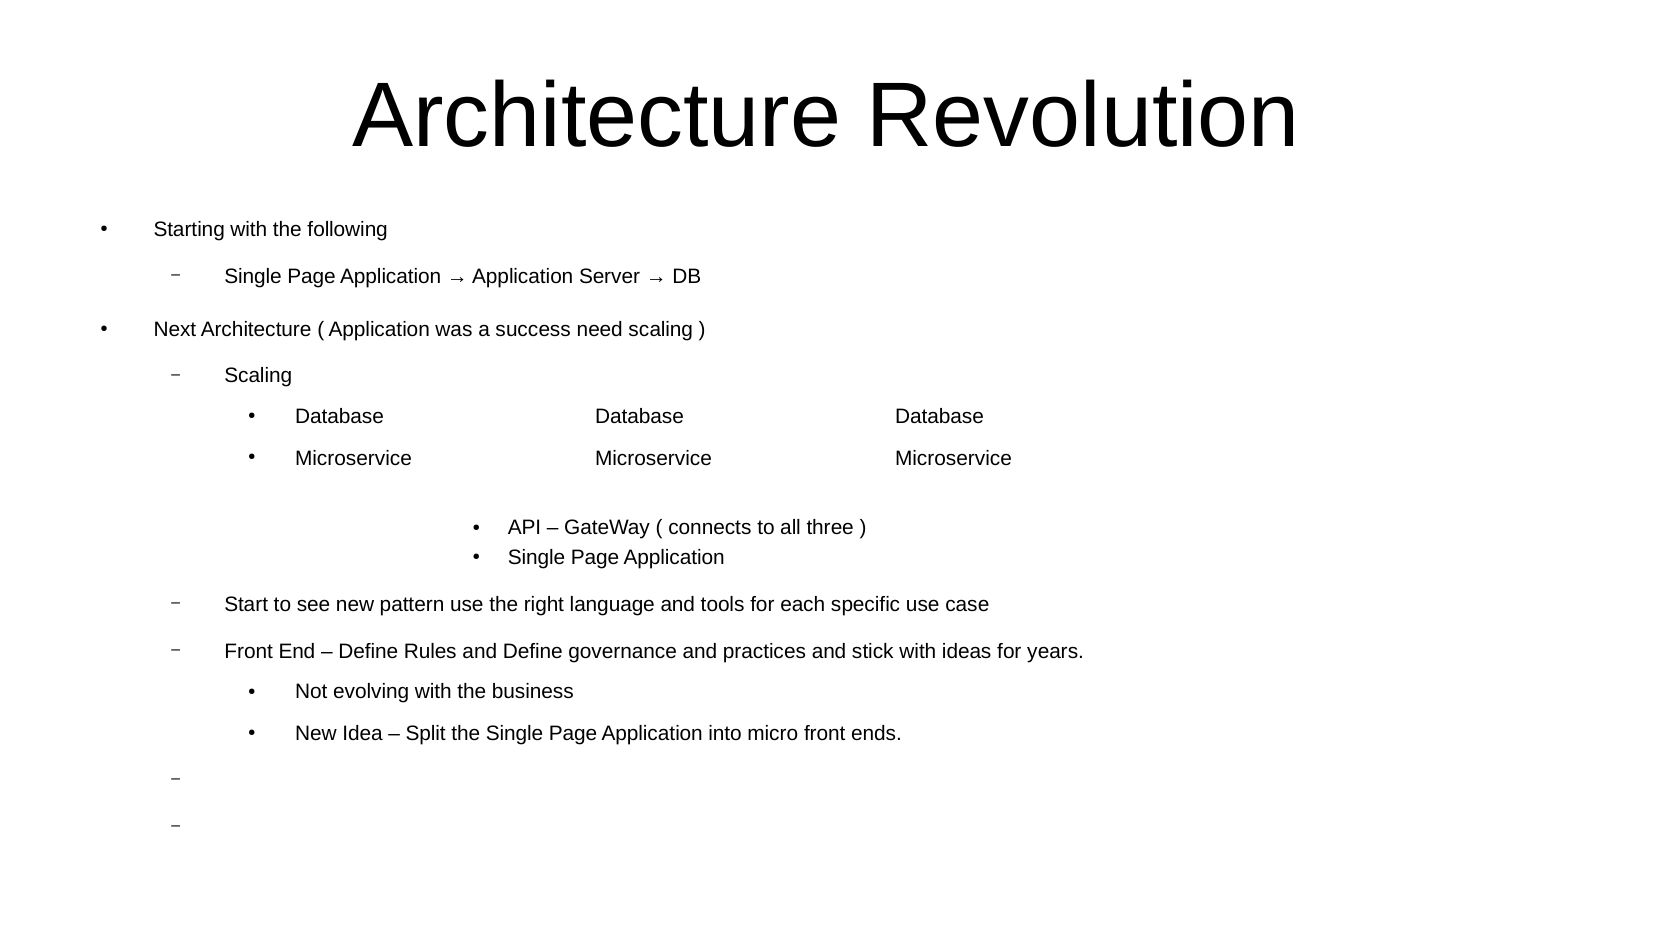

# Architecture Revolution
Starting with the following
Single Page Application → Application Server → DB
Next Architecture ( Application was a success need scaling )
Scaling
Database			Database			Database
Microservice			Microservice			Microservice
API – GateWay ( connects to all three )
Single Page Application
Start to see new pattern use the right language and tools for each specific use case
Front End – Define Rules and Define governance and practices and stick with ideas for years.
Not evolving with the business
New Idea – Split the Single Page Application into micro front ends.